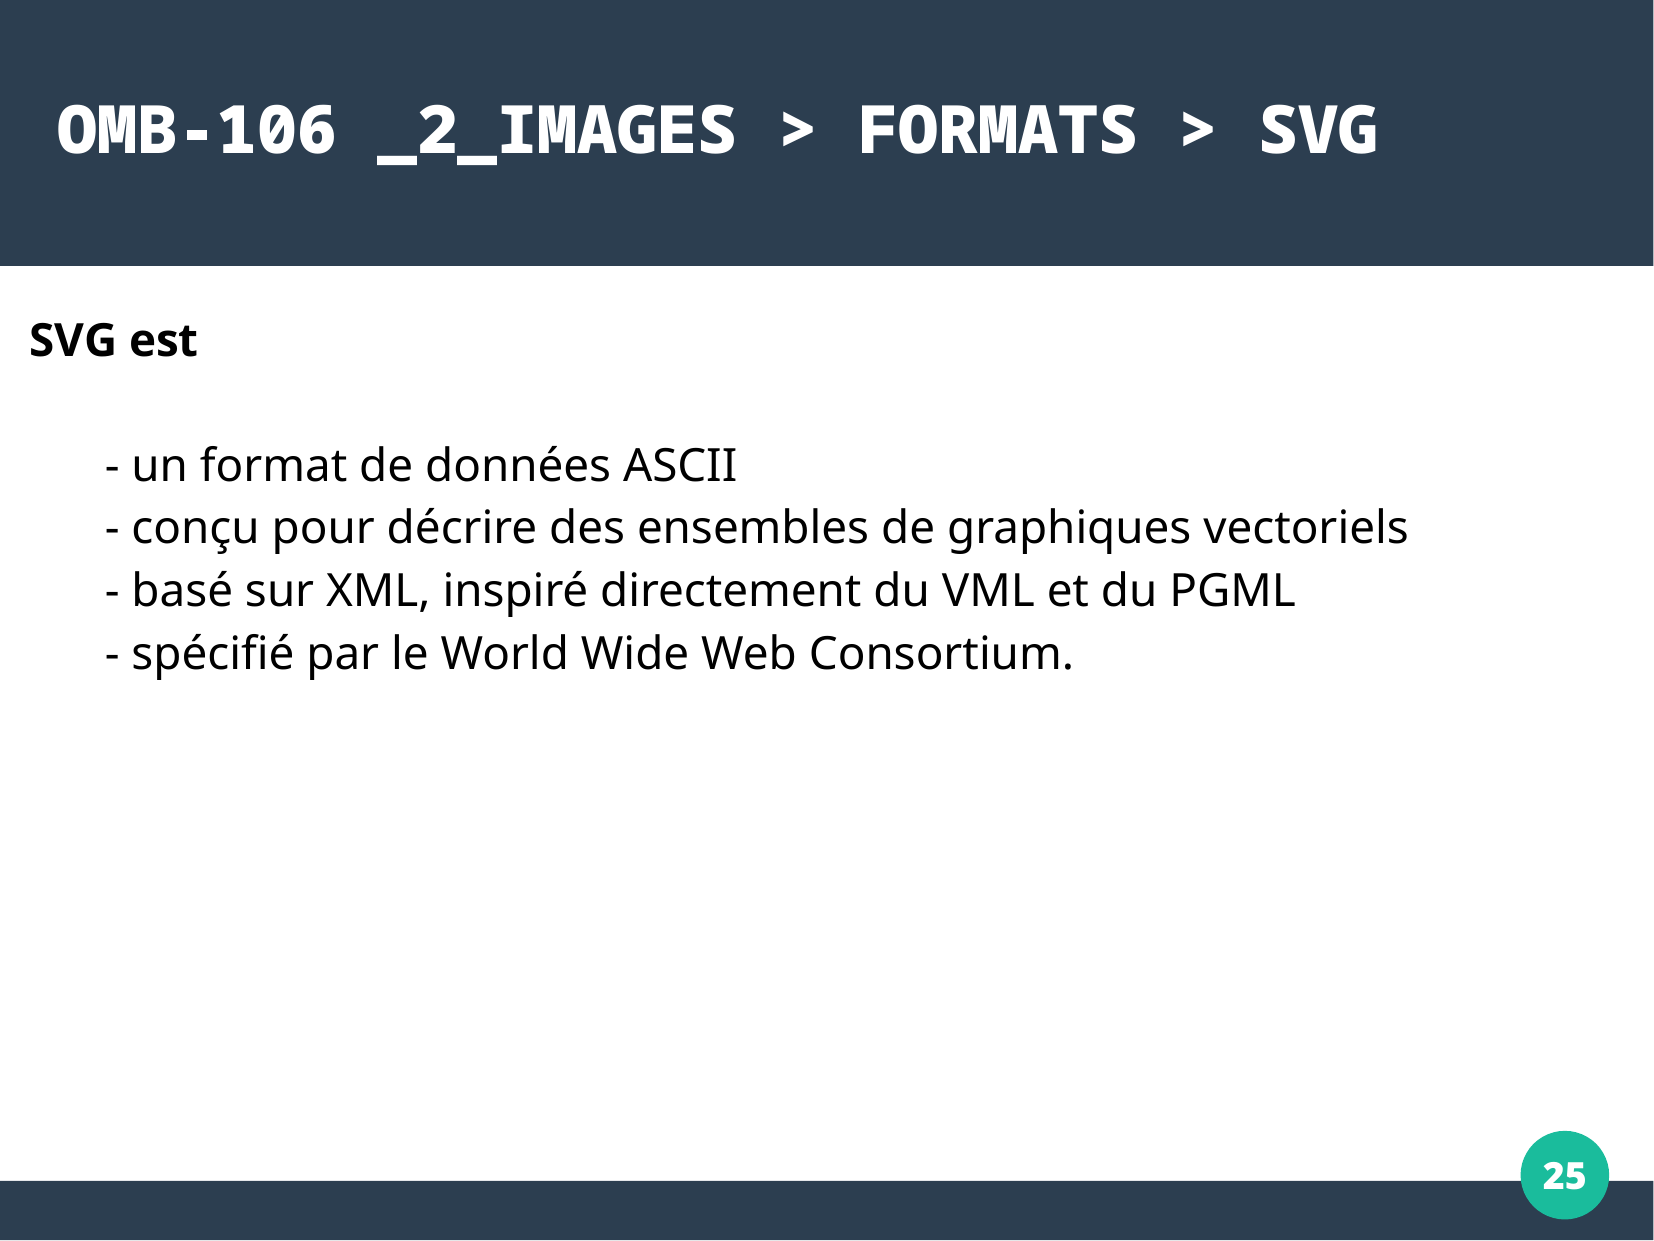

# OMB-106 _2_IMAGES > FORMATS > SVG
SVG est
 	- un format de données ASCII
	- conçu pour décrire des ensembles de graphiques vectoriels
	- basé sur XML, inspiré directement du VML et du PGML
	- spécifié par le World Wide Web Consortium.
25